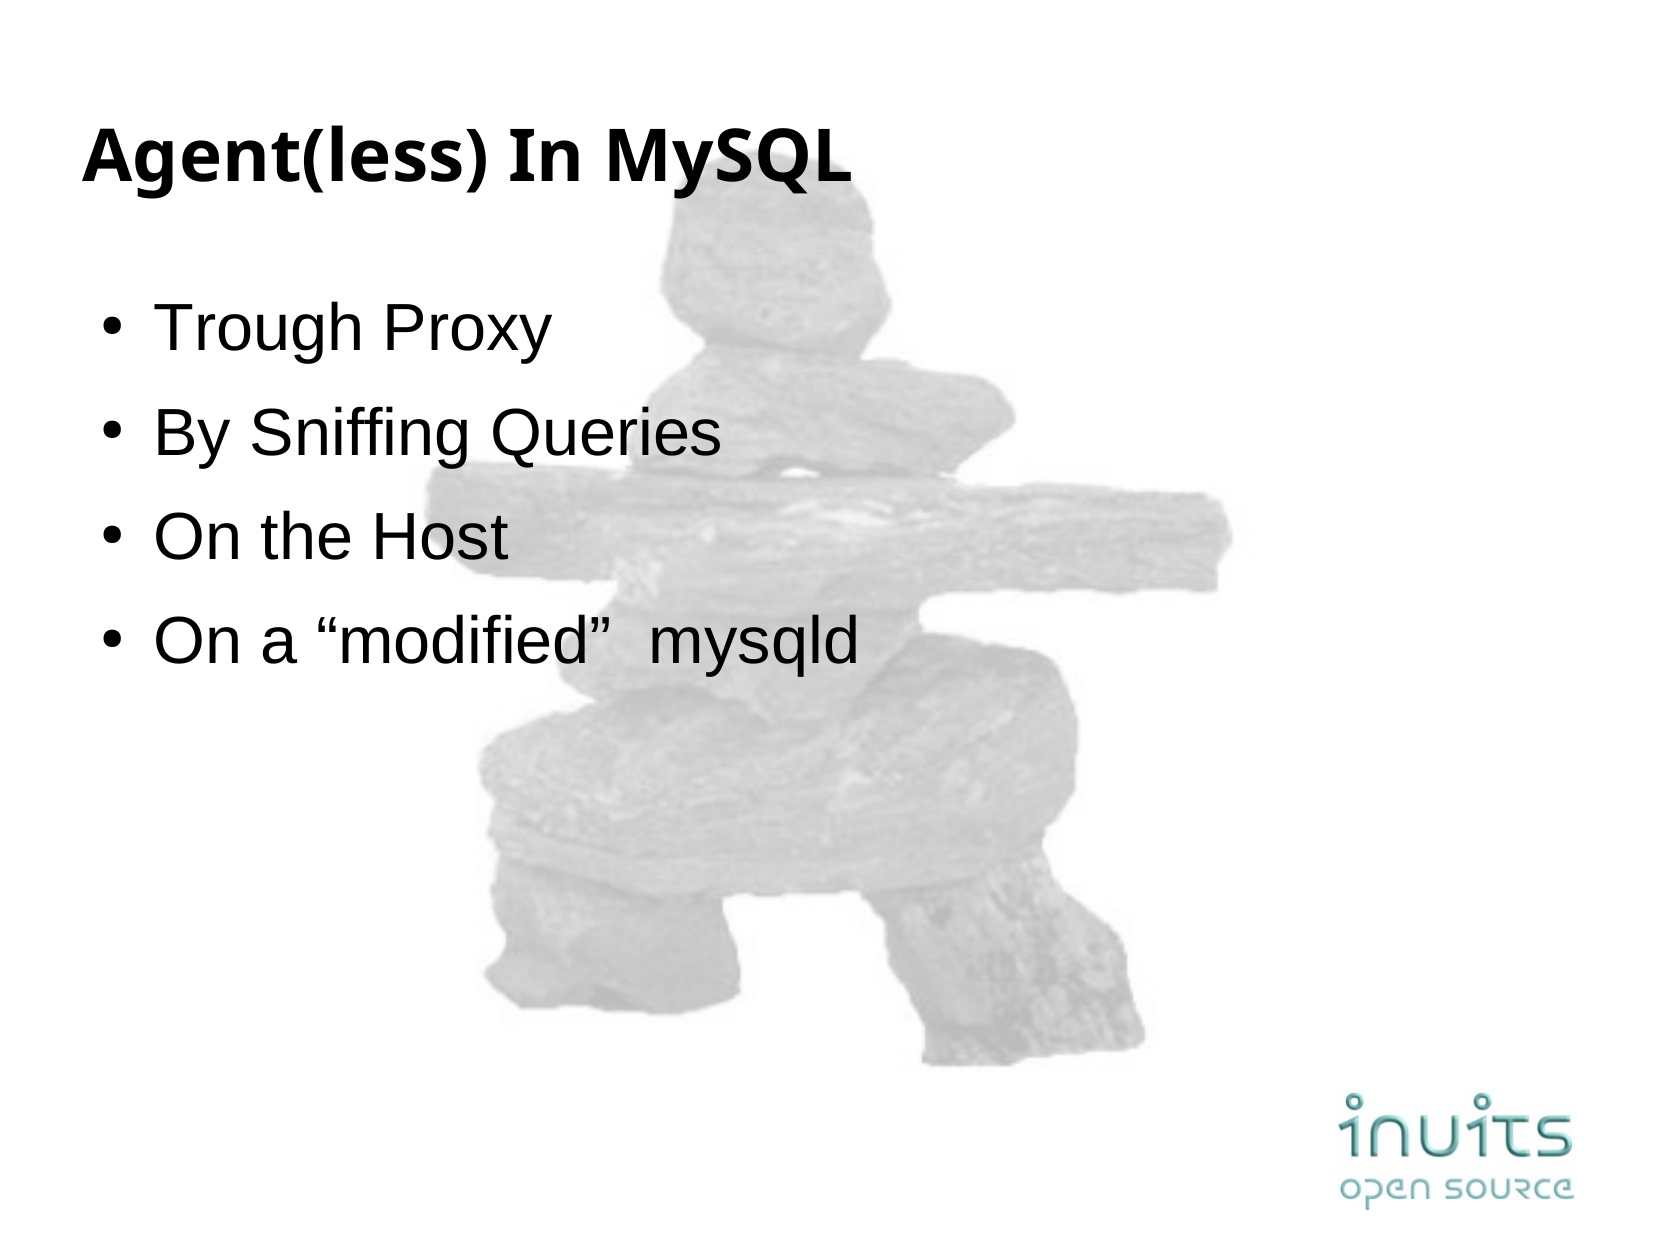

# Agent(less) In MySQL
Trough Proxy
By Sniffing Queries
On the Host
On a “modified” mysqld
12